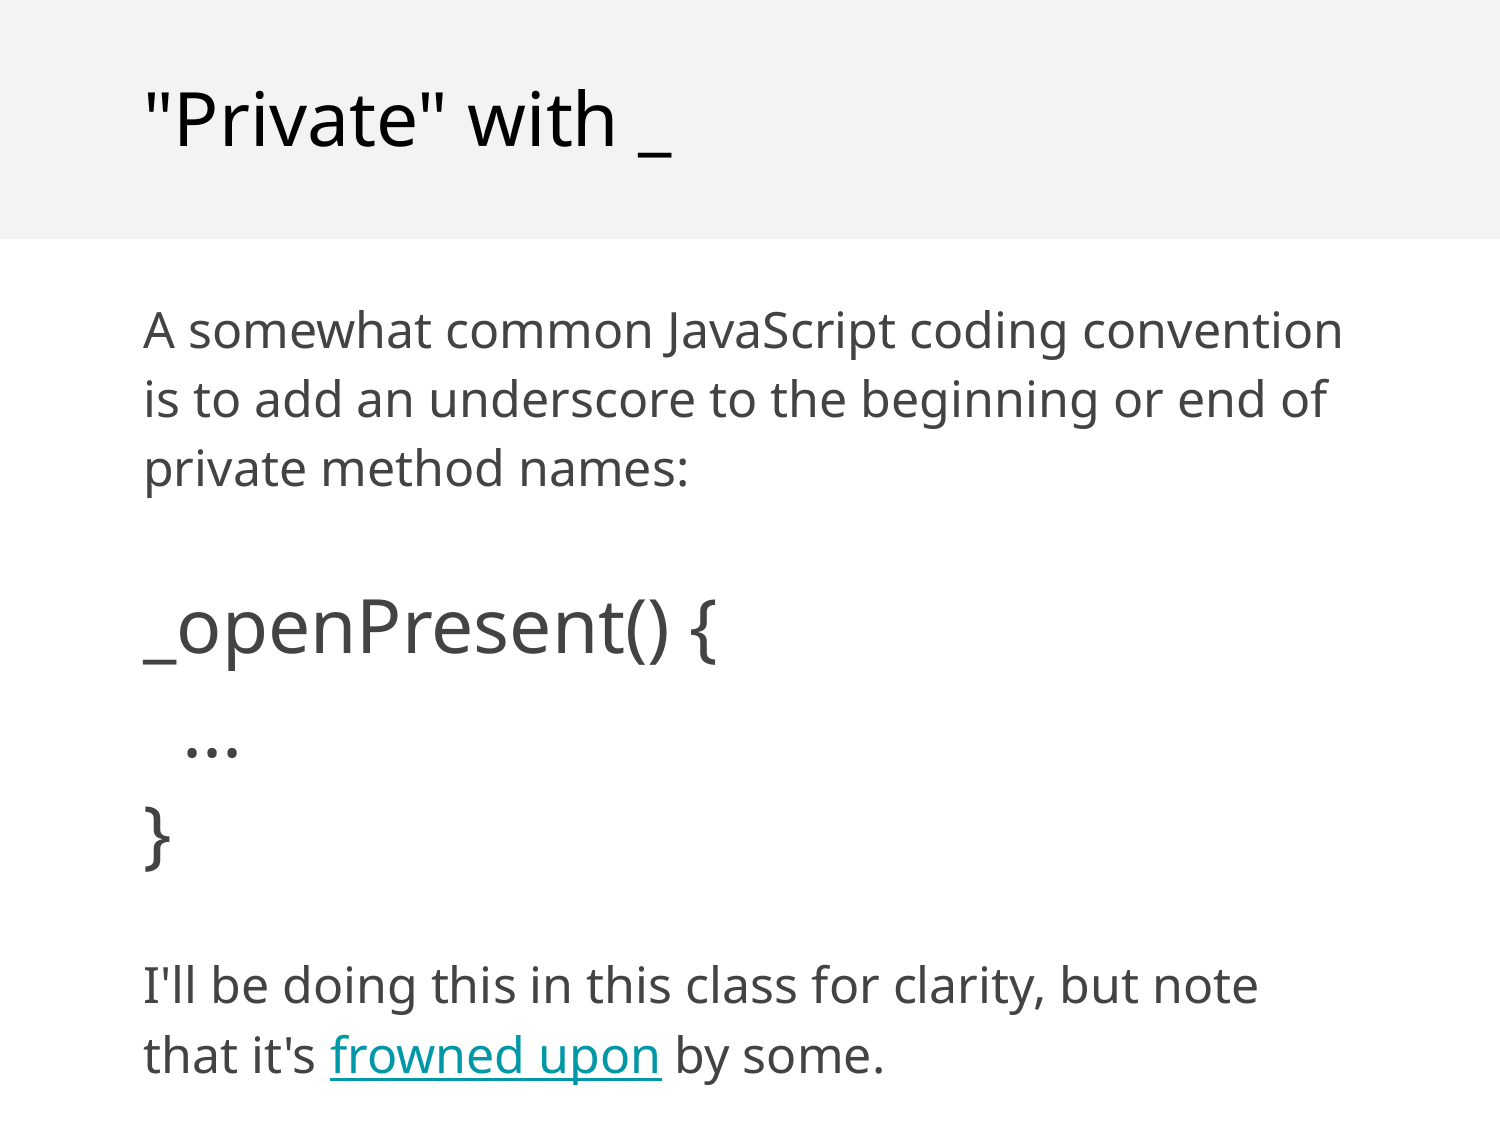

# "Private" with _
A somewhat common JavaScript coding convention is to add an underscore to the beginning or end of private method names:
_openPresent() {
 ...
}
I'll be doing this in this class for clarity, but note that it's frowned upon by some.